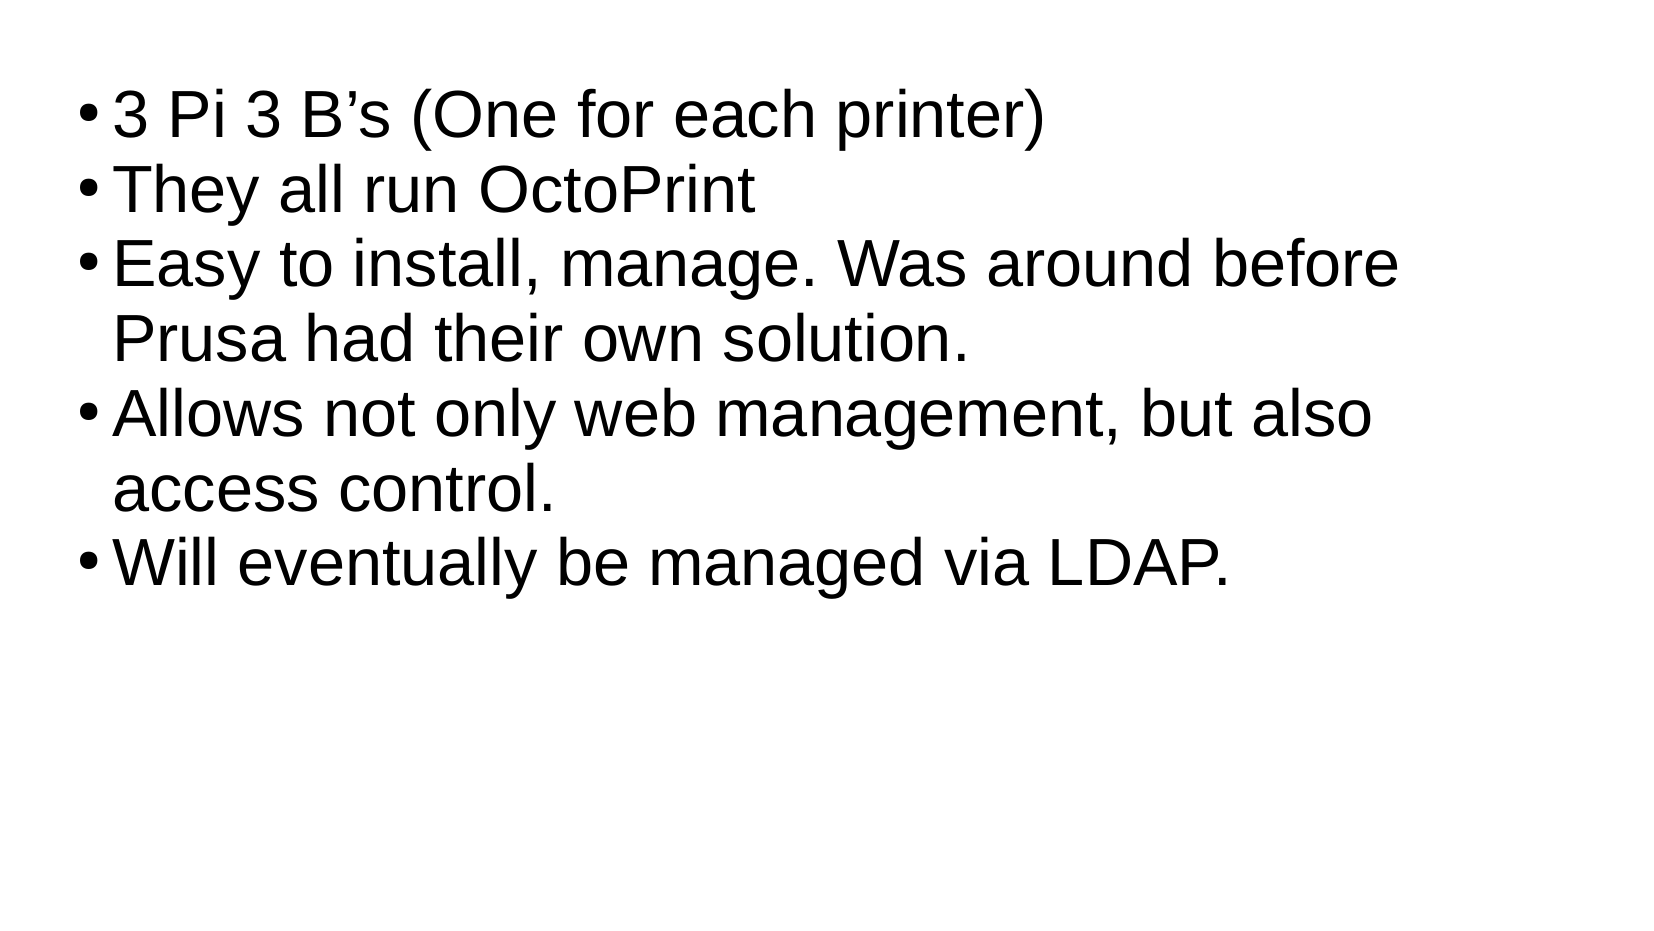

# 3 Pi 3 B’s (One for each printer)
They all run OctoPrint
Easy to install, manage. Was around before Prusa had their own solution.
Allows not only web management, but also access control.
Will eventually be managed via LDAP.